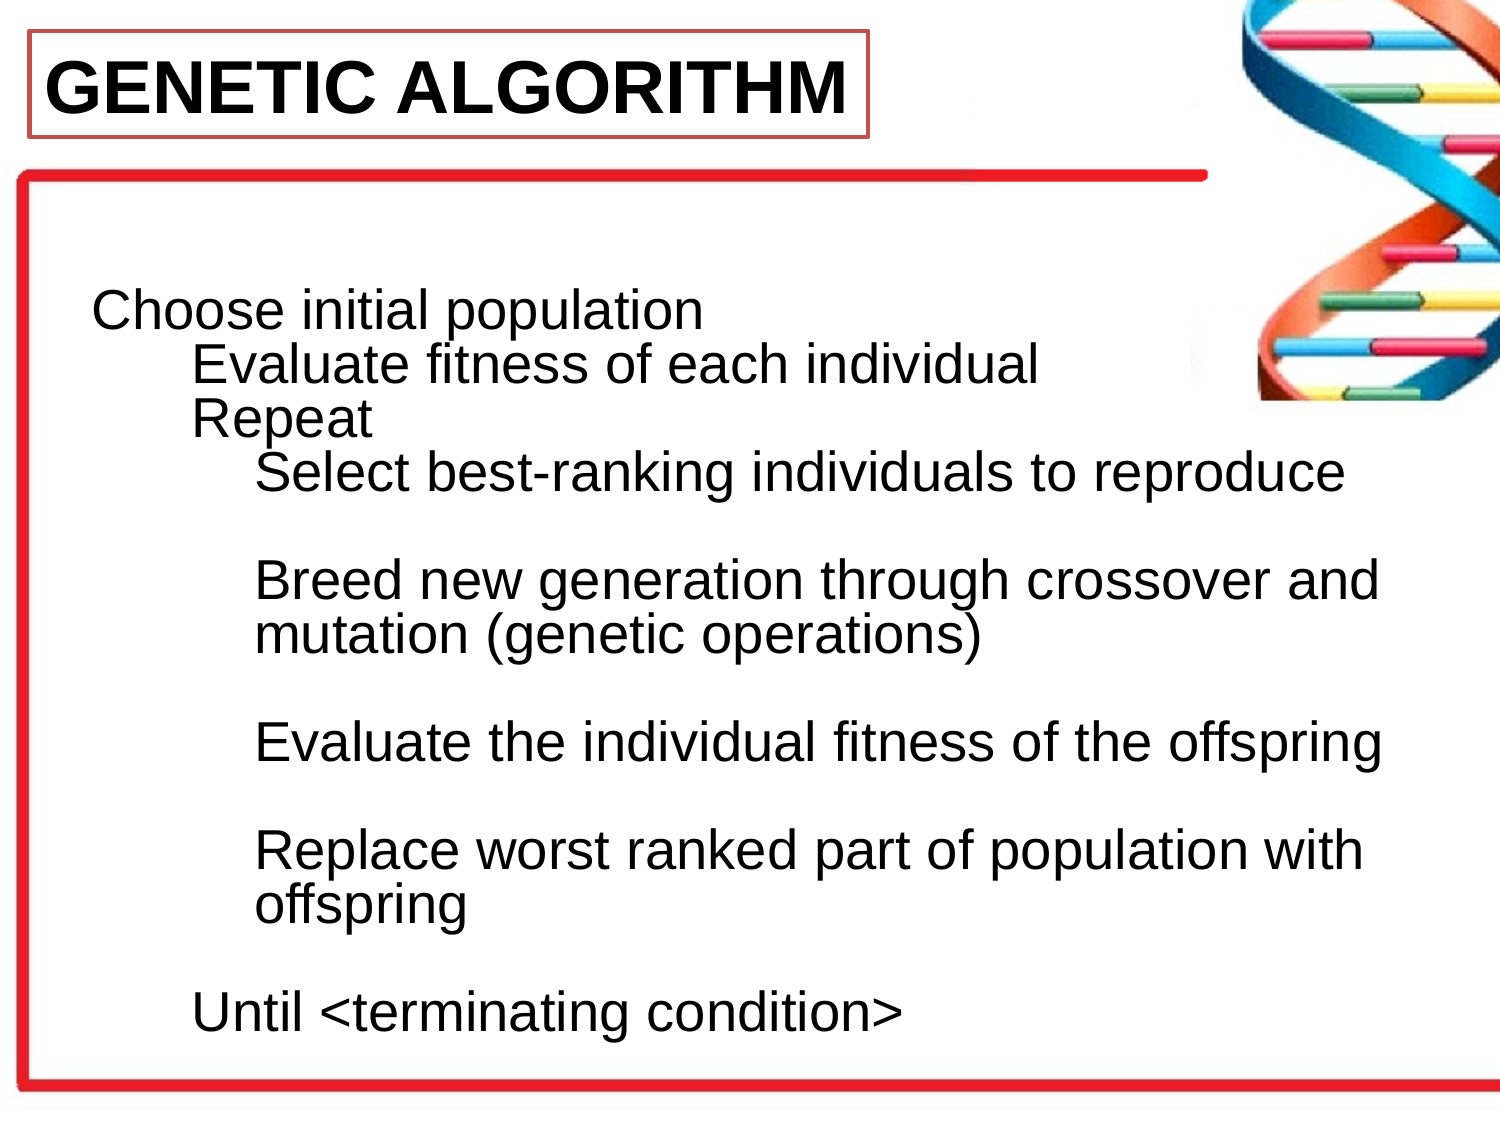

GENETIC ALGORITHM
Choose initial population
	Evaluate fitness of each individual
	Repeat
	Select best-ranking individuals to reproduce
	Breed new generation through crossover and mutation (genetic operations)
	Evaluate the individual fitness of the offspring
	Replace worst ranked part of population with offspring
	Until <terminating condition>
#